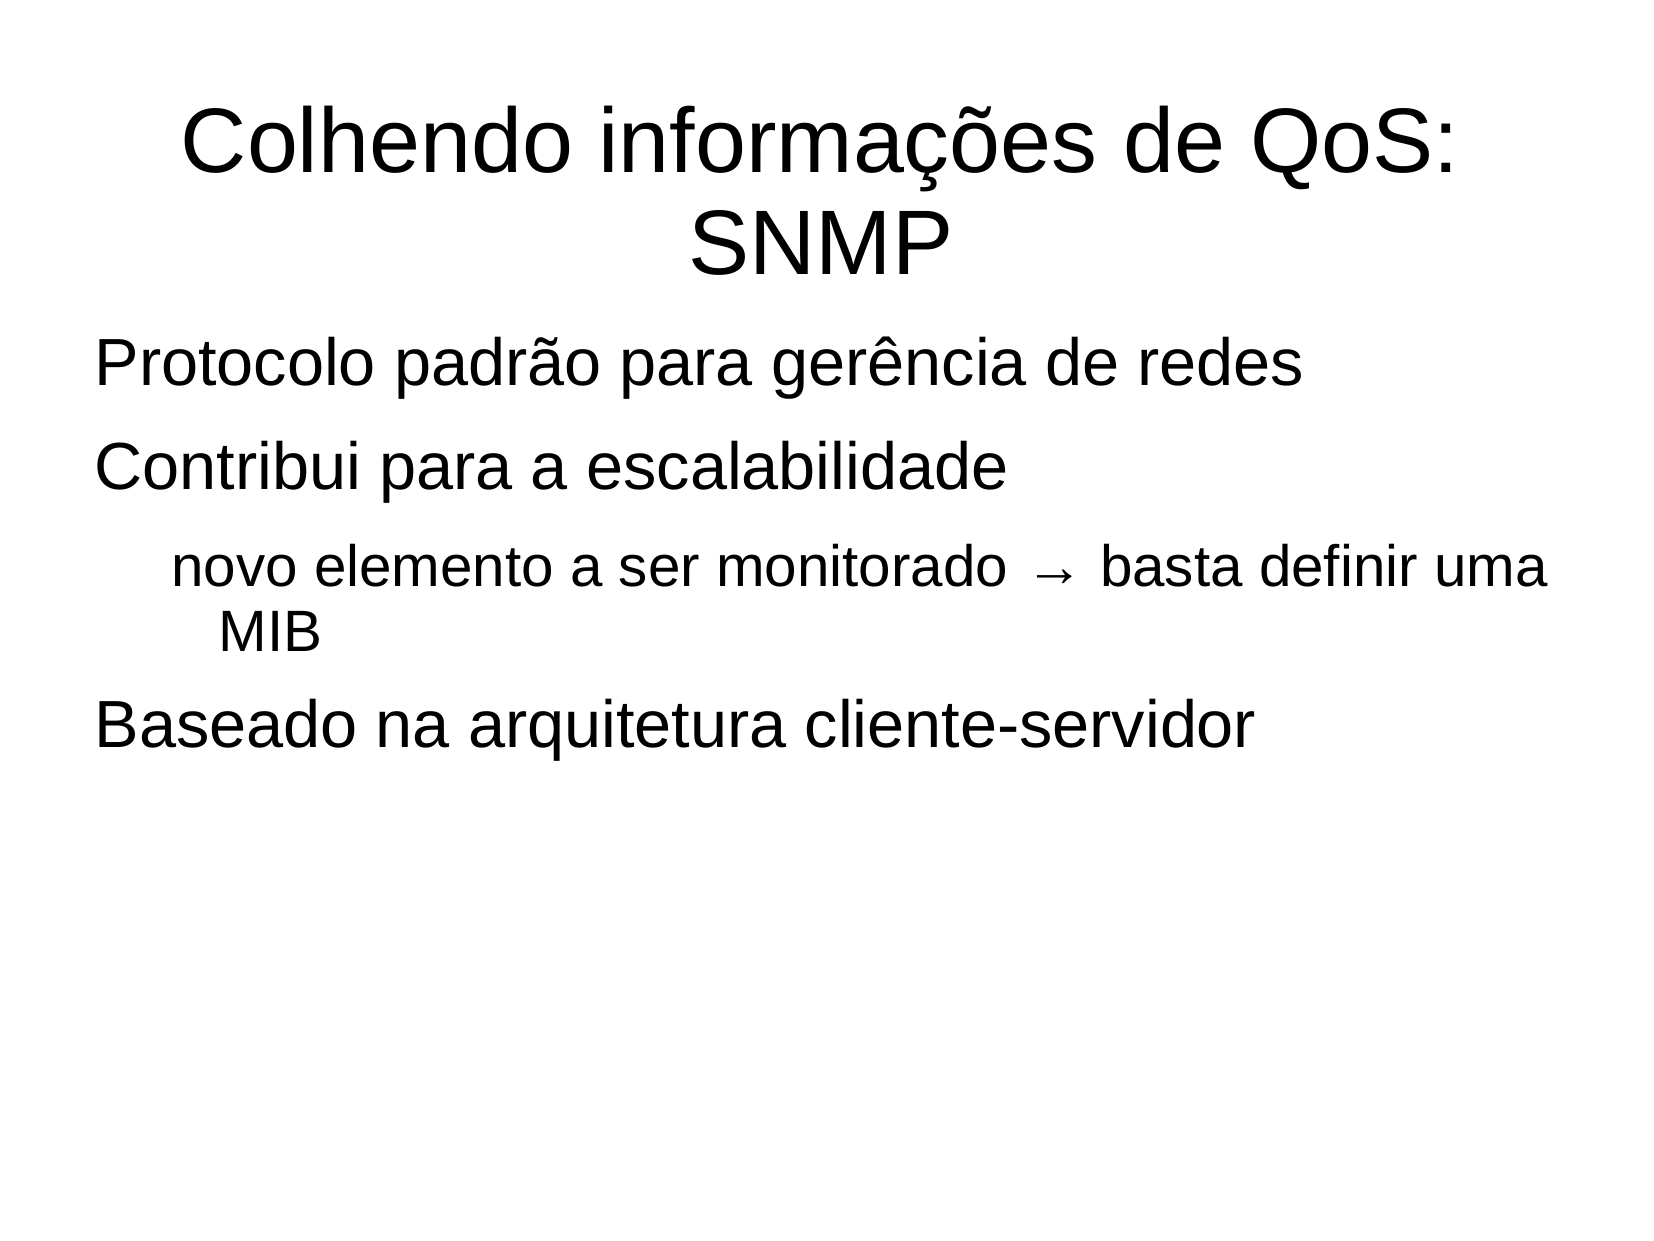

# Colhendo informações de QoS: SNMP
Protocolo padrão para gerência de redes
Contribui para a escalabilidade
novo elemento a ser monitorado → basta definir uma MIB
Baseado na arquitetura cliente-servidor